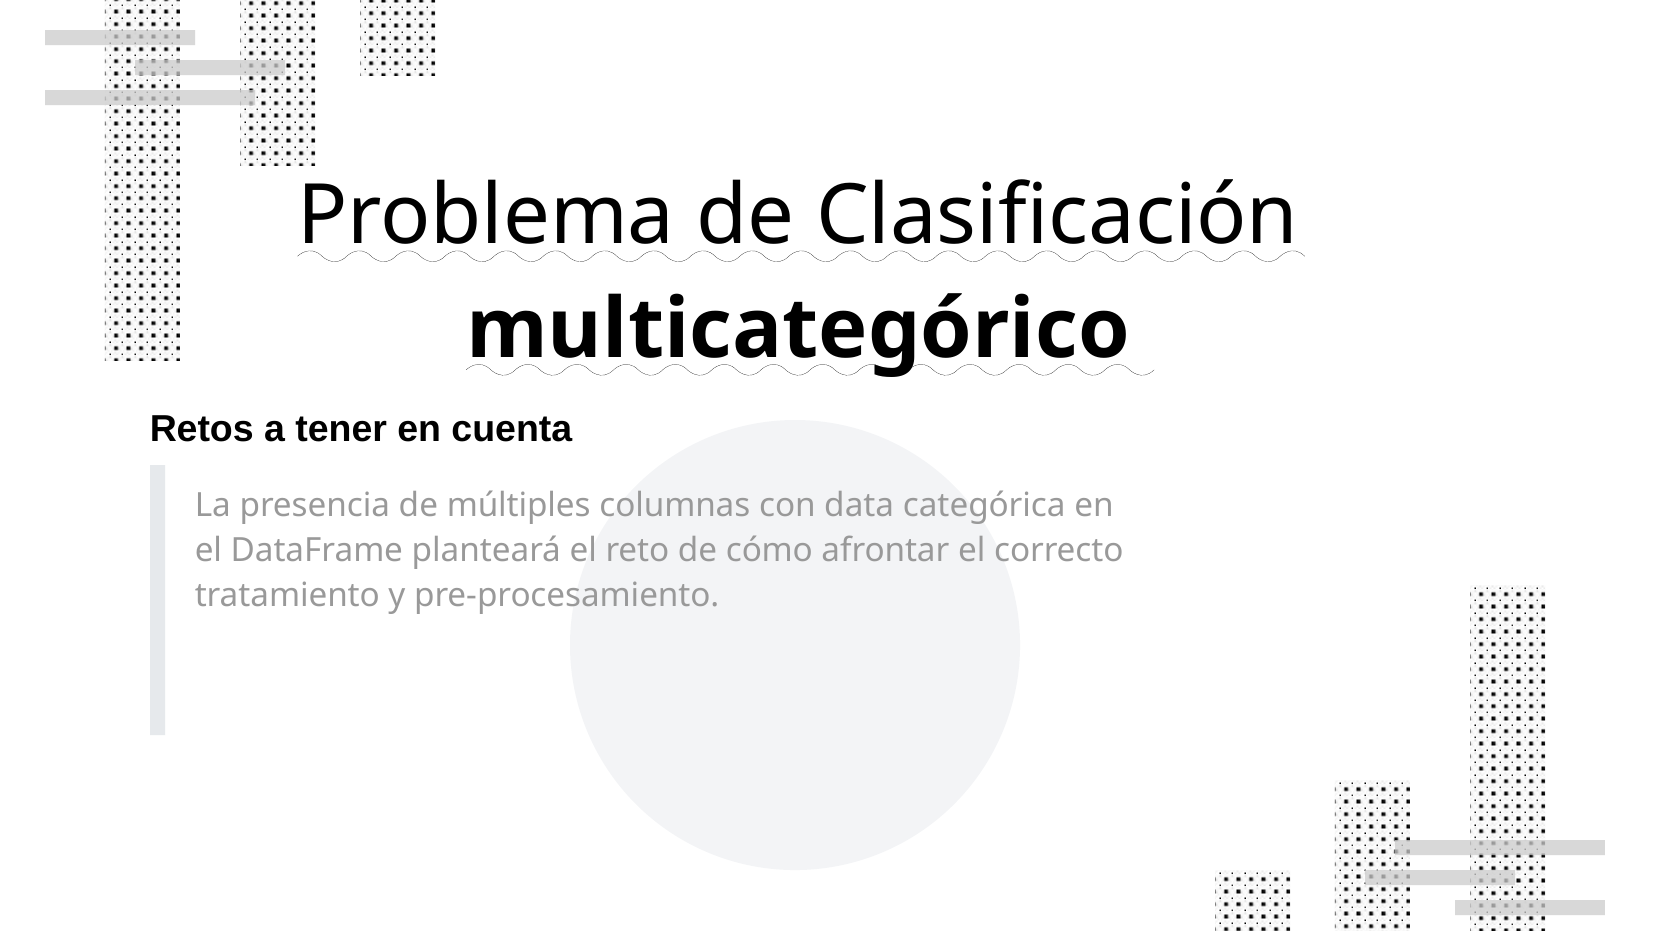

Problema de Clasificación multicategórico
Retos a tener en cuenta
La presencia de múltiples columnas con data categórica en el DataFrame planteará el reto de cómo afrontar el correcto tratamiento y pre-procesamiento.